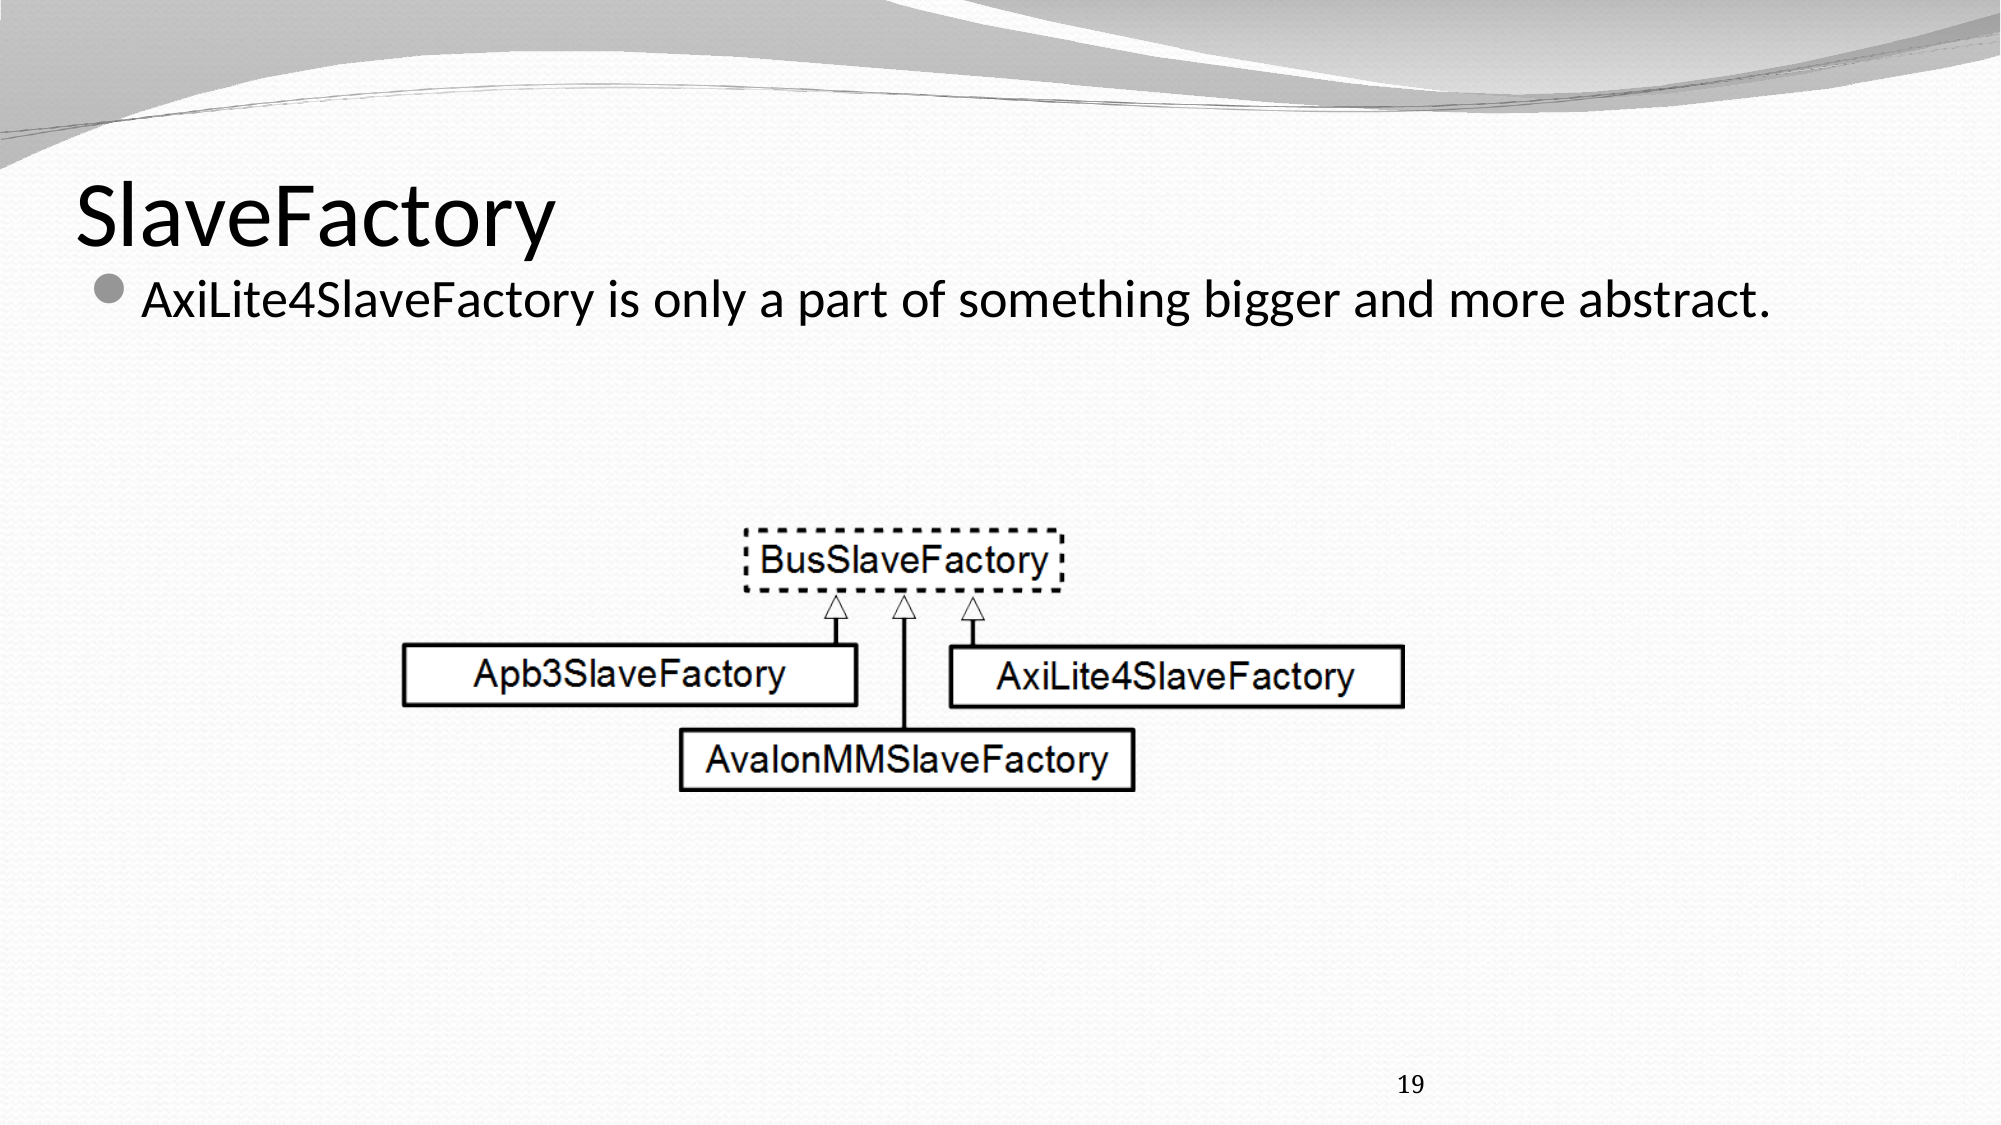

# SlaveFactory
AxiLite4SlaveFactory is only a part of something bigger and more abstract.